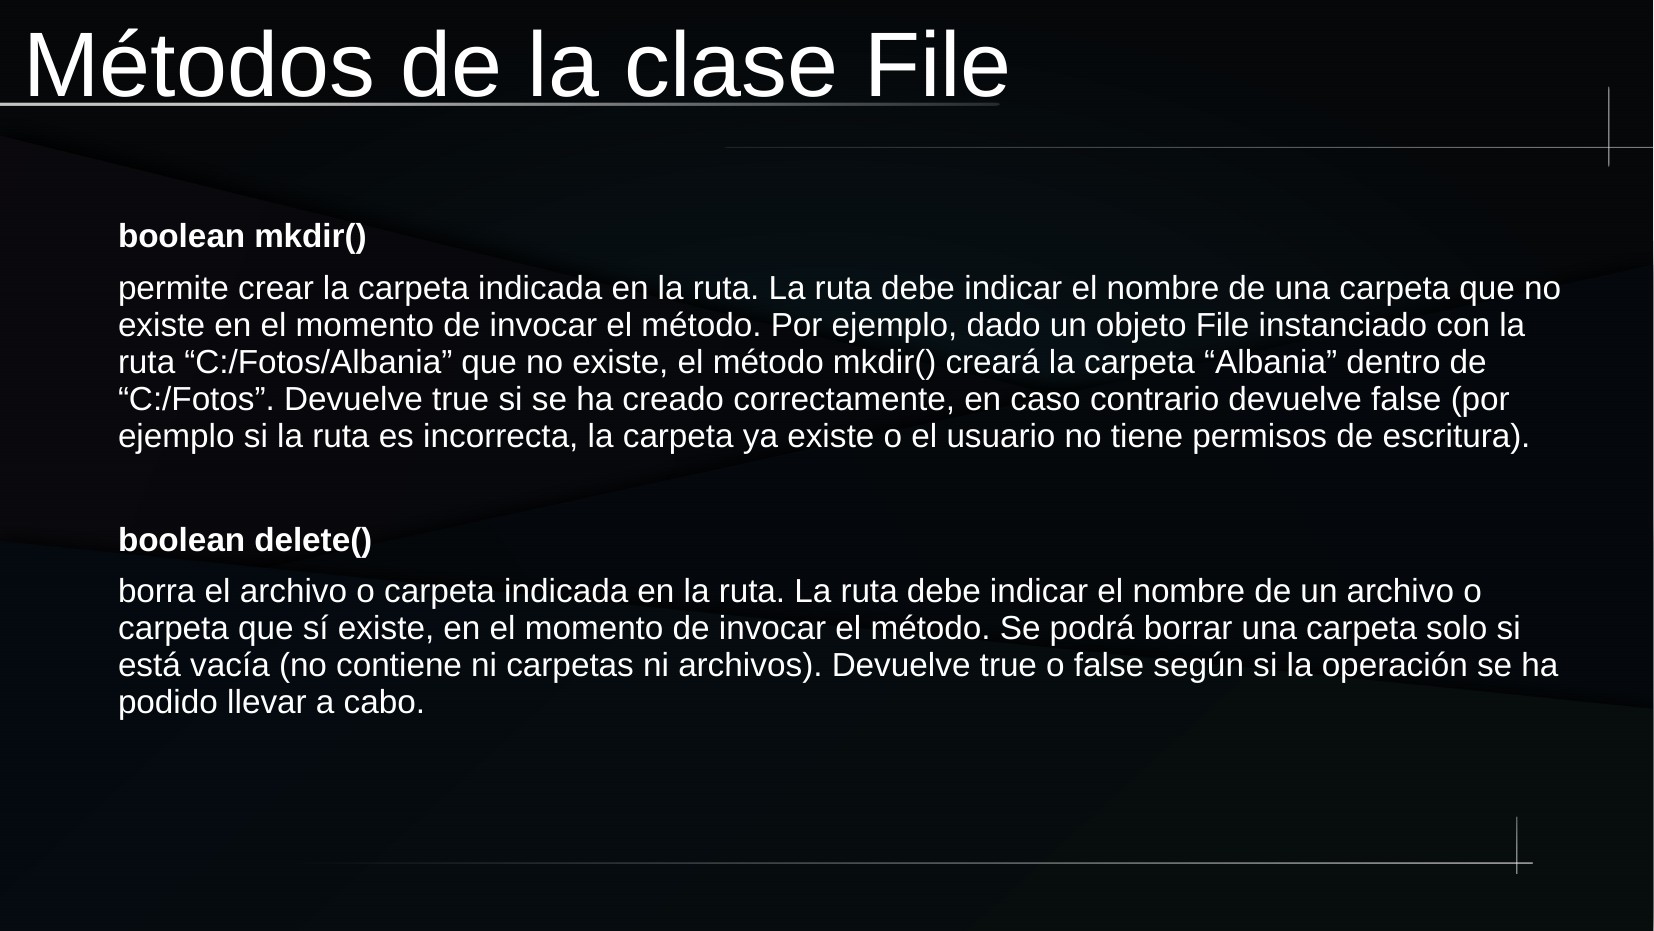

# Métodos de la clase File
boolean mkdir()
permite crear la carpeta indicada en la ruta. La ruta debe indicar el nombre de una carpeta que no existe en el momento de invocar el método. Por ejemplo, dado un objeto File instanciado con la ruta “C:/Fotos/Albania” que no existe, el método mkdir() creará la carpeta “Albania” dentro de “C:/Fotos”. Devuelve true si se ha creado correctamente, en caso contrario devuelve false (por ejemplo si la ruta es incorrecta, la carpeta ya existe o el usuario no tiene permisos de escritura).
boolean delete()
borra el archivo o carpeta indicada en la ruta. La ruta debe indicar el nombre de un archivo o carpeta que sí existe, en el momento de invocar el método. Se podrá borrar una carpeta solo si está vacía (no contiene ni carpetas ni archivos). Devuelve true o false según si la operación se ha podido llevar a cabo.